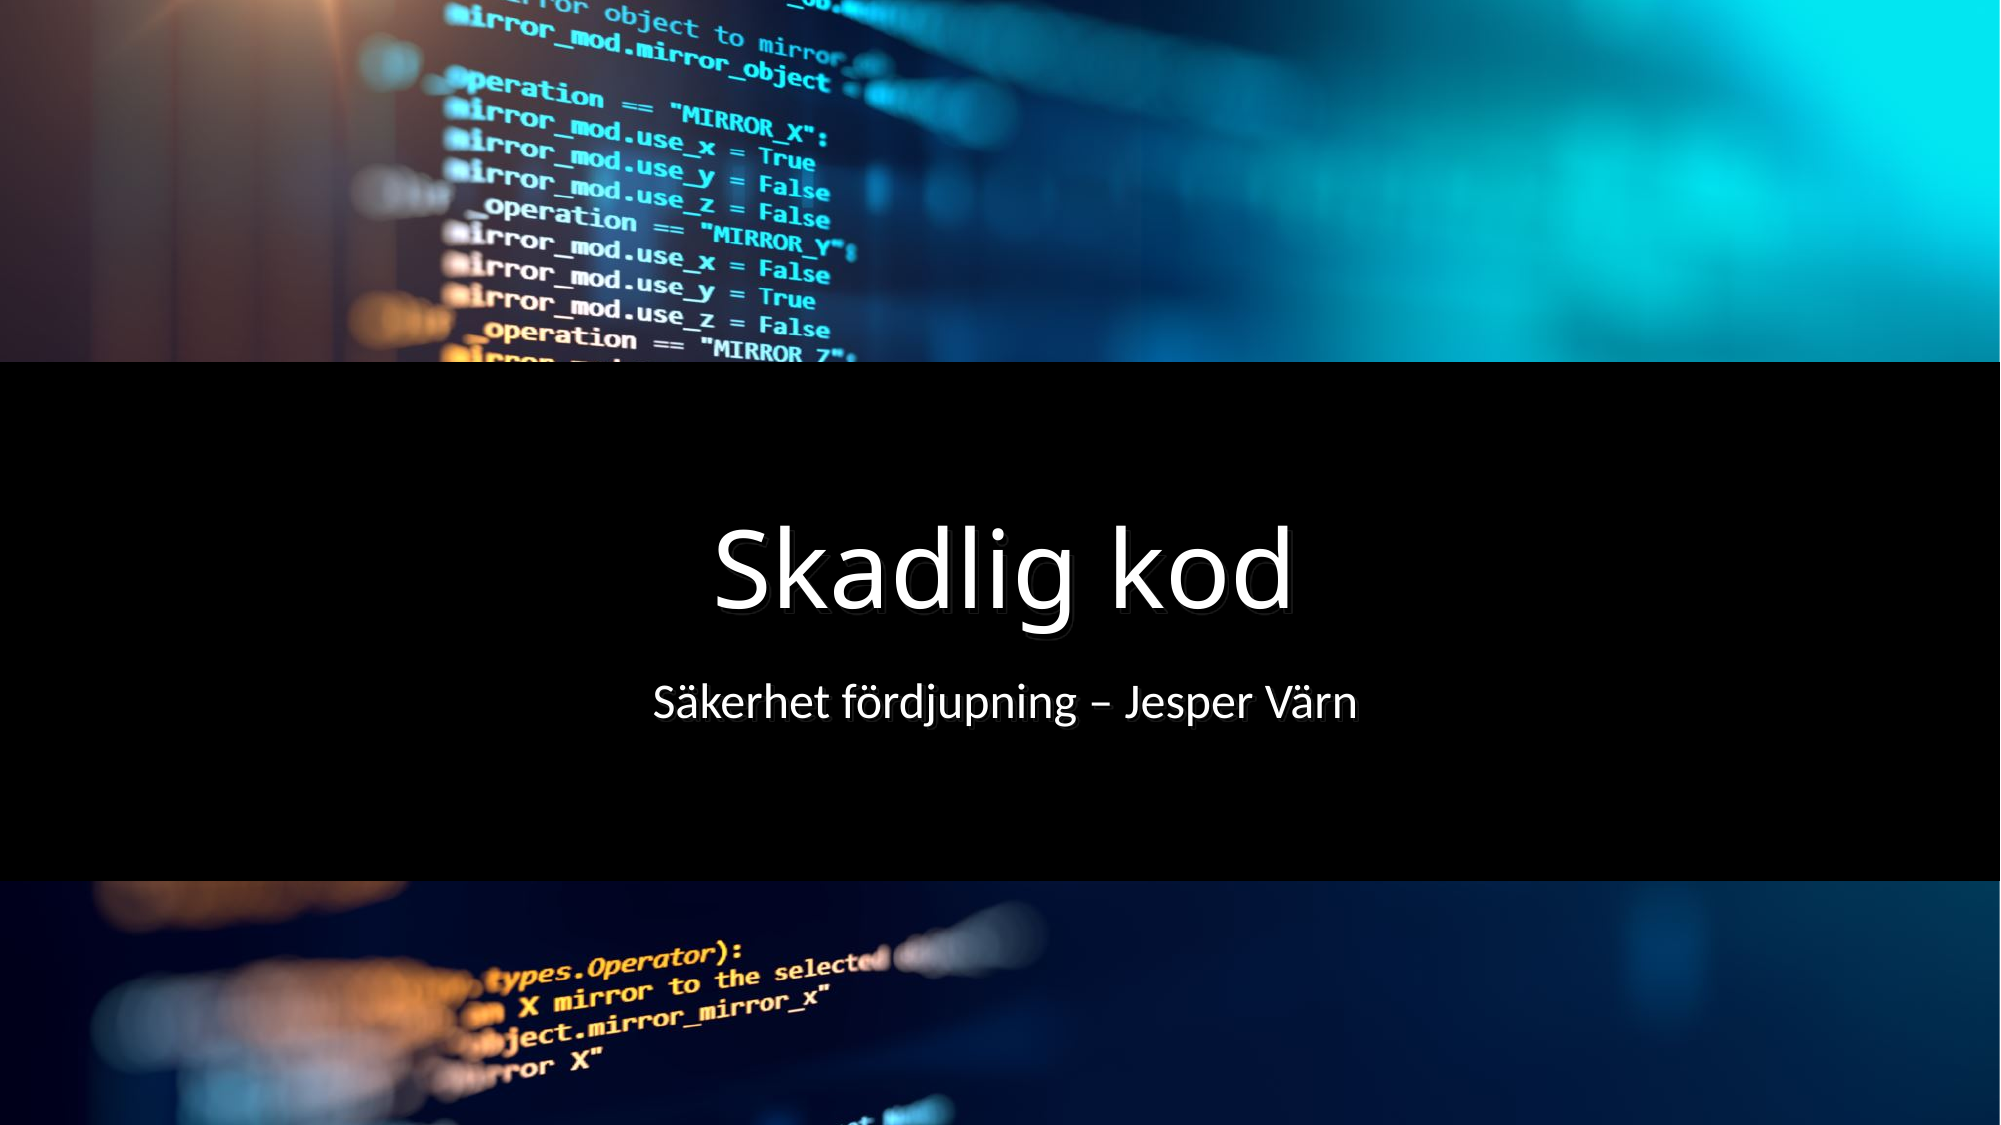

# Skadlig kod
Säkerhet fördjupning – Jesper Värn